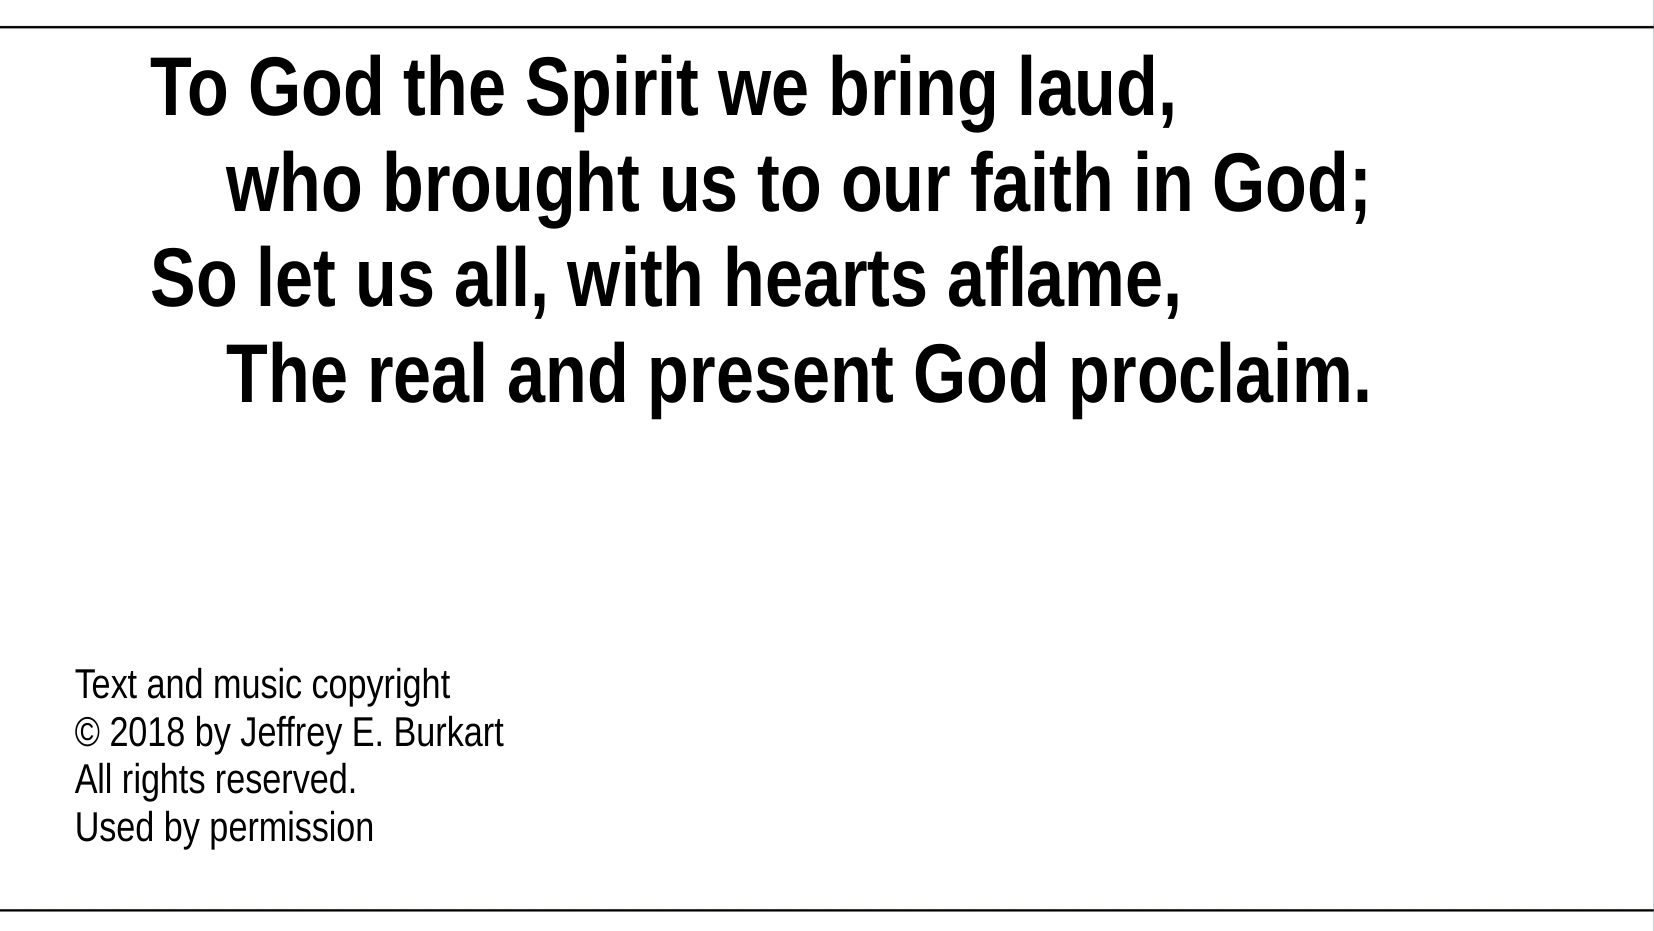

To God the Spirit we bring laud,
 who brought us to our faith in God;
 So let us all, with hearts aflame,
 The real and present God proclaim.
Text and music copyright
© 2018 by Jeffrey E. Burkart
All rights reserved.
Used by permission